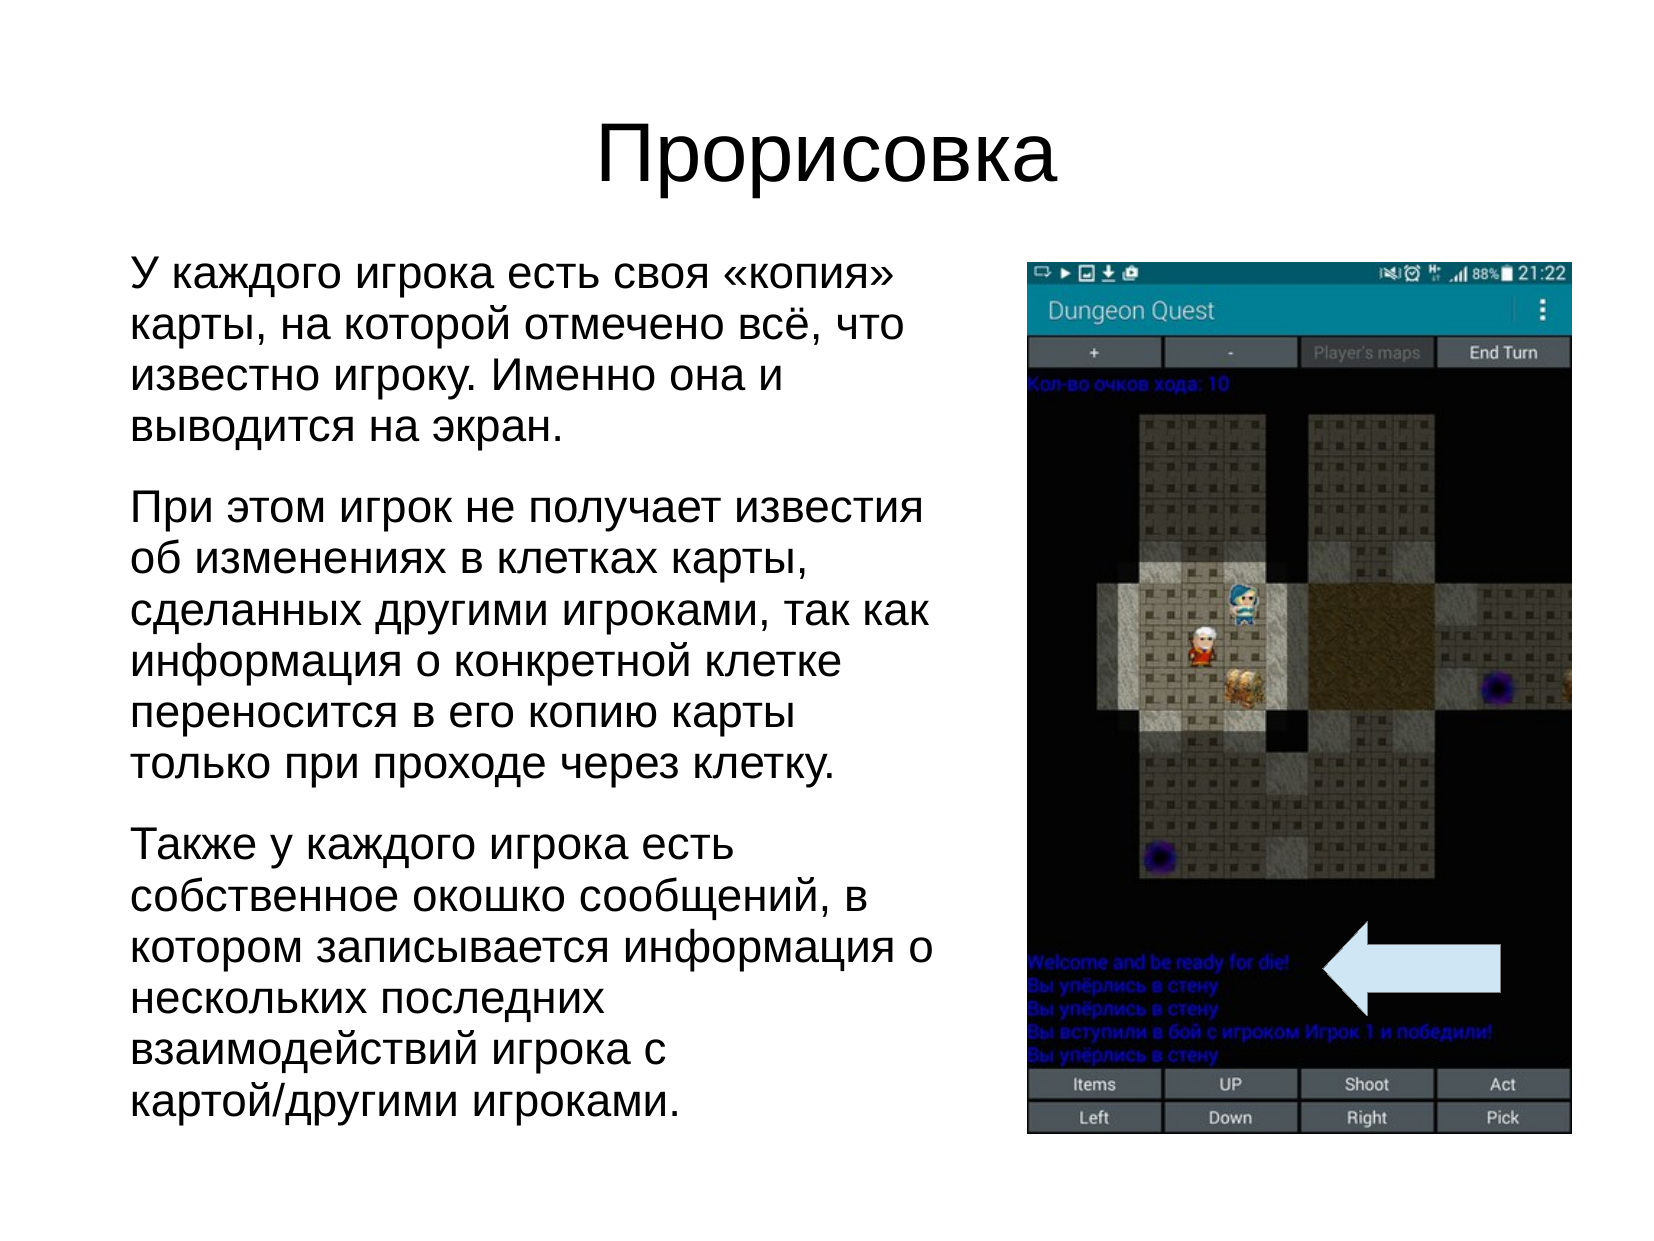

# Прорисовка
У каждого игрока есть своя «копия» карты, на которой отмечено всё, что известно игроку. Именно она и выводится на экран.
При этом игрок не получает известия об изменениях в клетках карты, сделанных другими игроками, так как информация о конкретной клетке переносится в его копию карты только при проходе через клетку.
Также у каждого игрока есть собственное окошко сообщений, в котором записывается информация о нескольких последних взаимодействий игрока с картой/другими игроками.